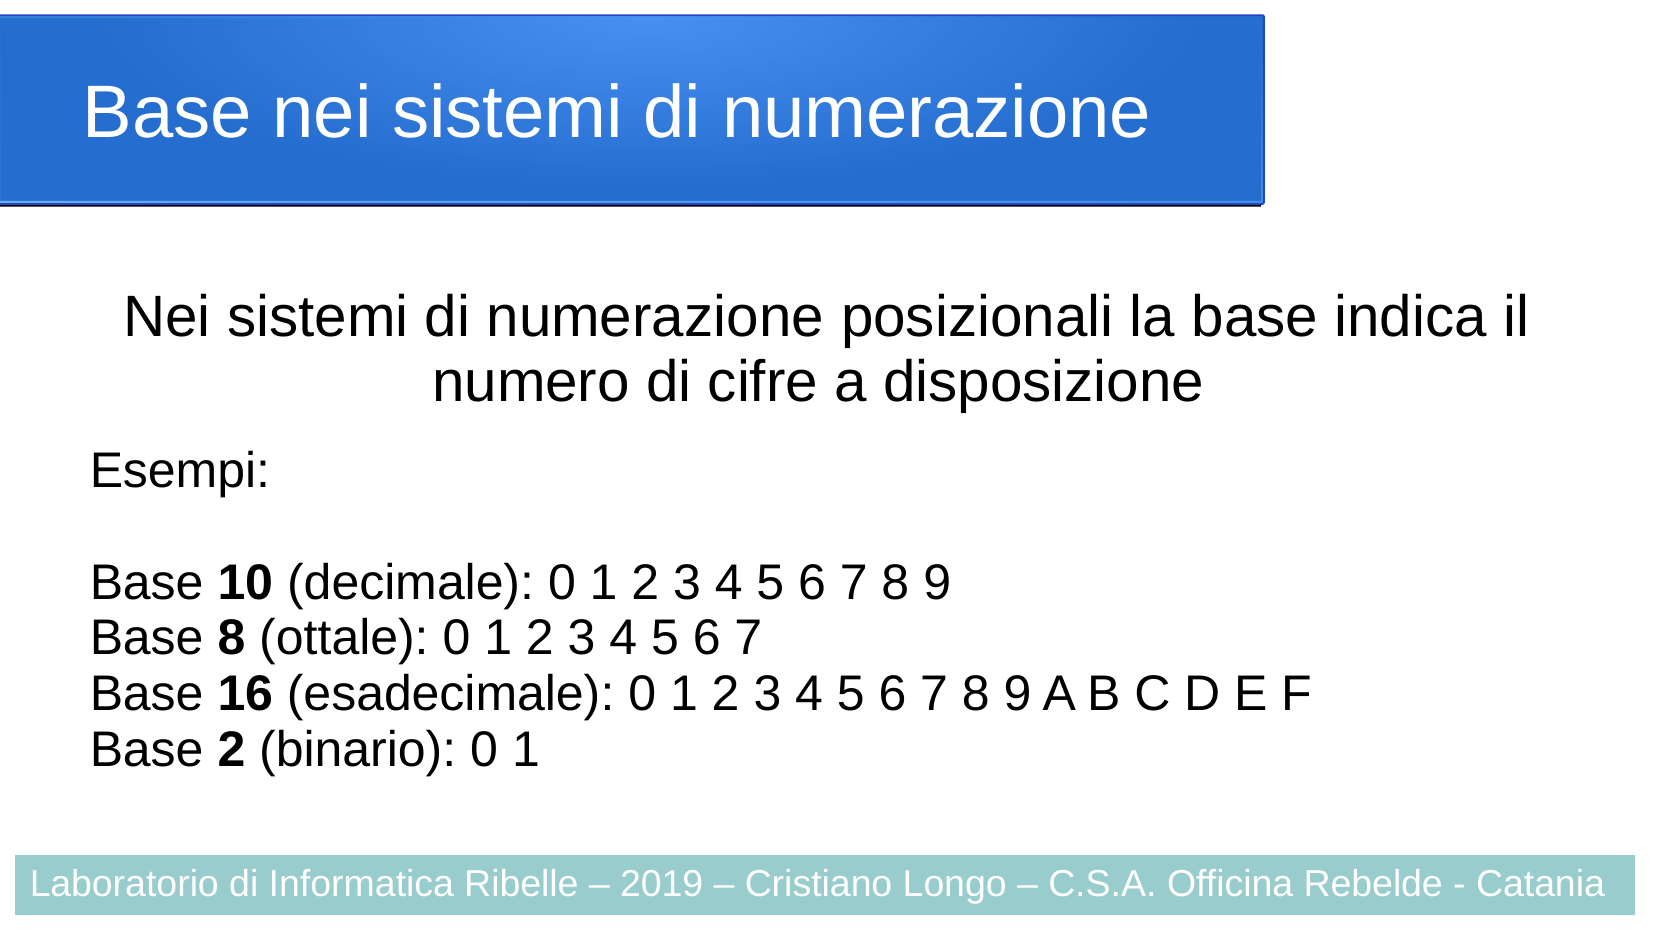

# Base nei sistemi di numerazione
Nei sistemi di numerazione posizionali la base indica il numero di cifre a disposizione
Esempi:
Base 10 (decimale): 0 1 2 3 4 5 6 7 8 9
Base 8 (ottale): 0 1 2 3 4 5 6 7
Base 16 (esadecimale): 0 1 2 3 4 5 6 7 8 9 A B C D E F
Base 2 (binario): 0 1
Laboratorio di Informatica Ribelle – 2019 – Cristiano Longo – C.S.A. Officina Rebelde - Catania